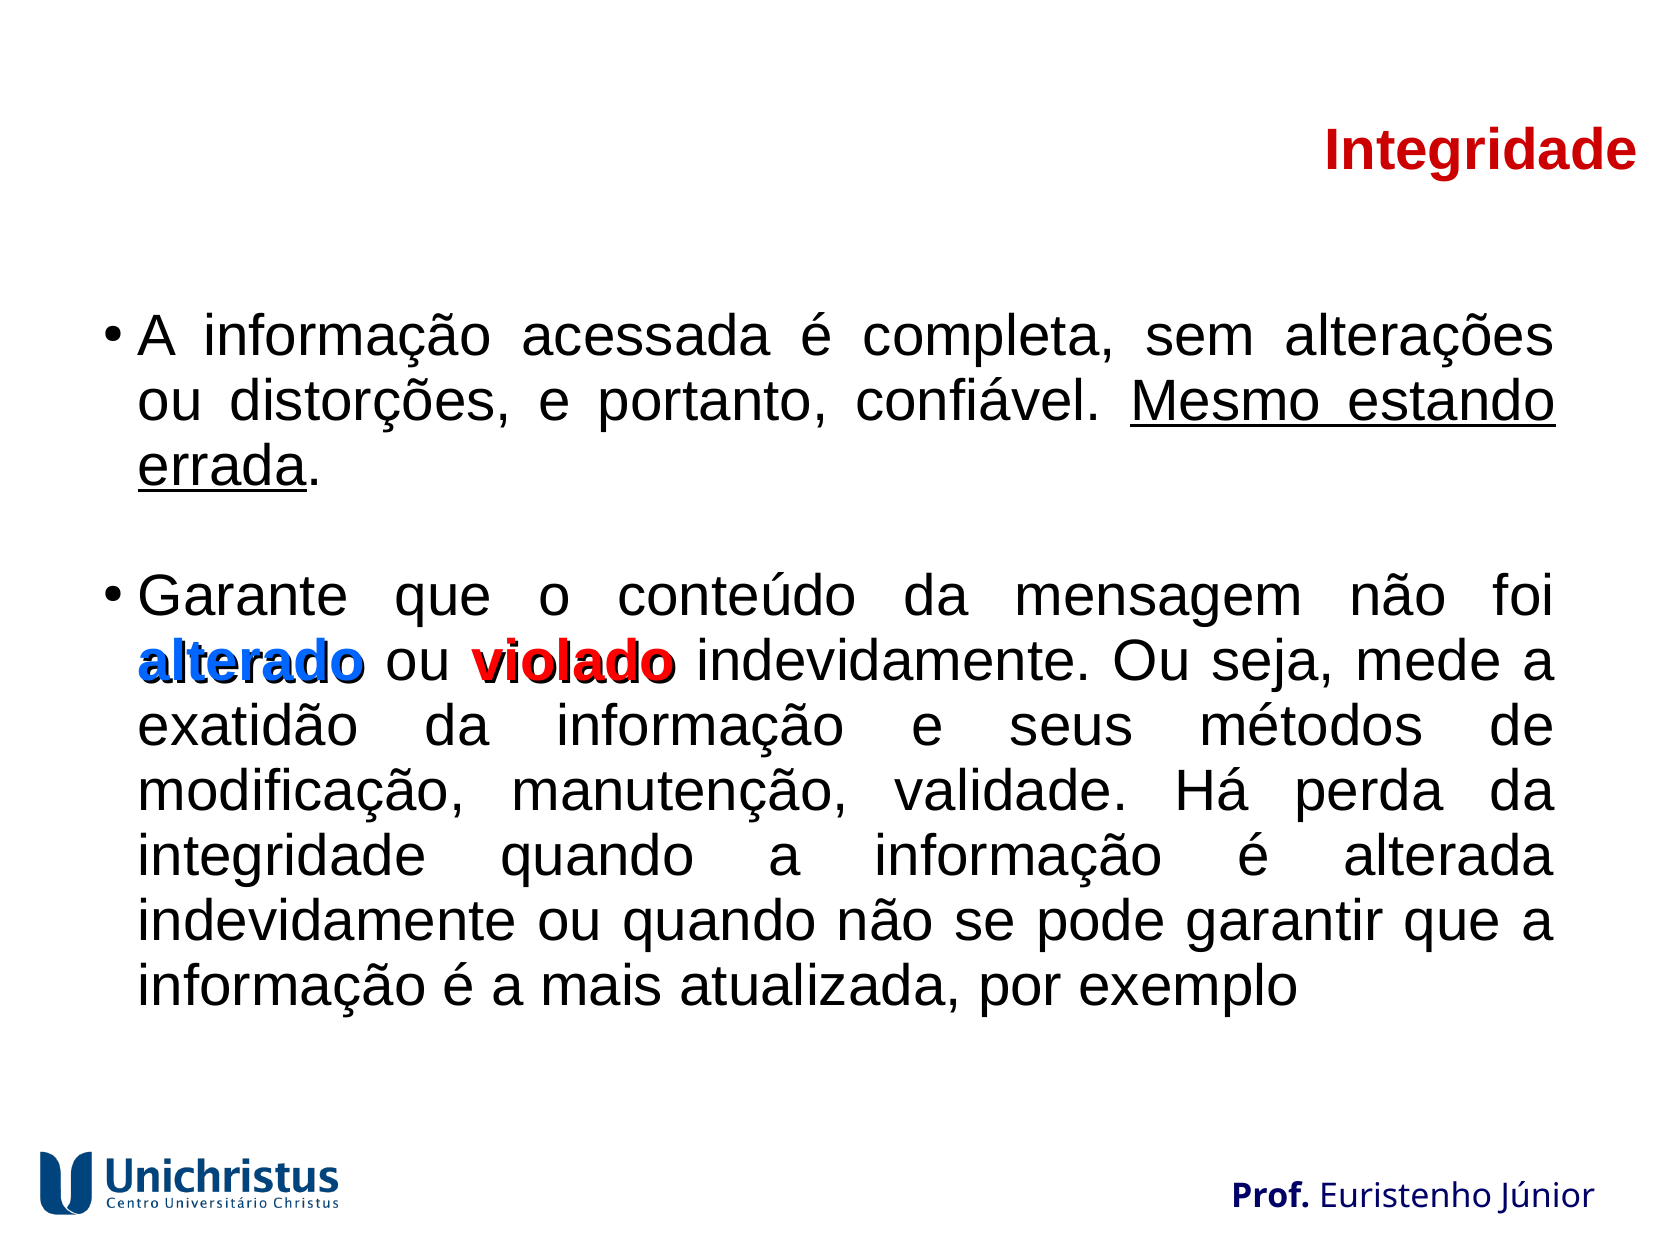

Integridade
A informação acessada é completa, sem alterações ou distorções, e portanto, confiável. Mesmo estando errada.
Garante que o conteúdo da mensagem não foi alterado ou violado indevidamente. Ou seja, mede a exatidão da informação e seus métodos de modificação, manutenção, validade. Há perda da integridade quando a informação é alterada indevidamente ou quando não se pode garantir que a informação é a mais atualizada, por exemplo
Prof. Euristenho Júnior